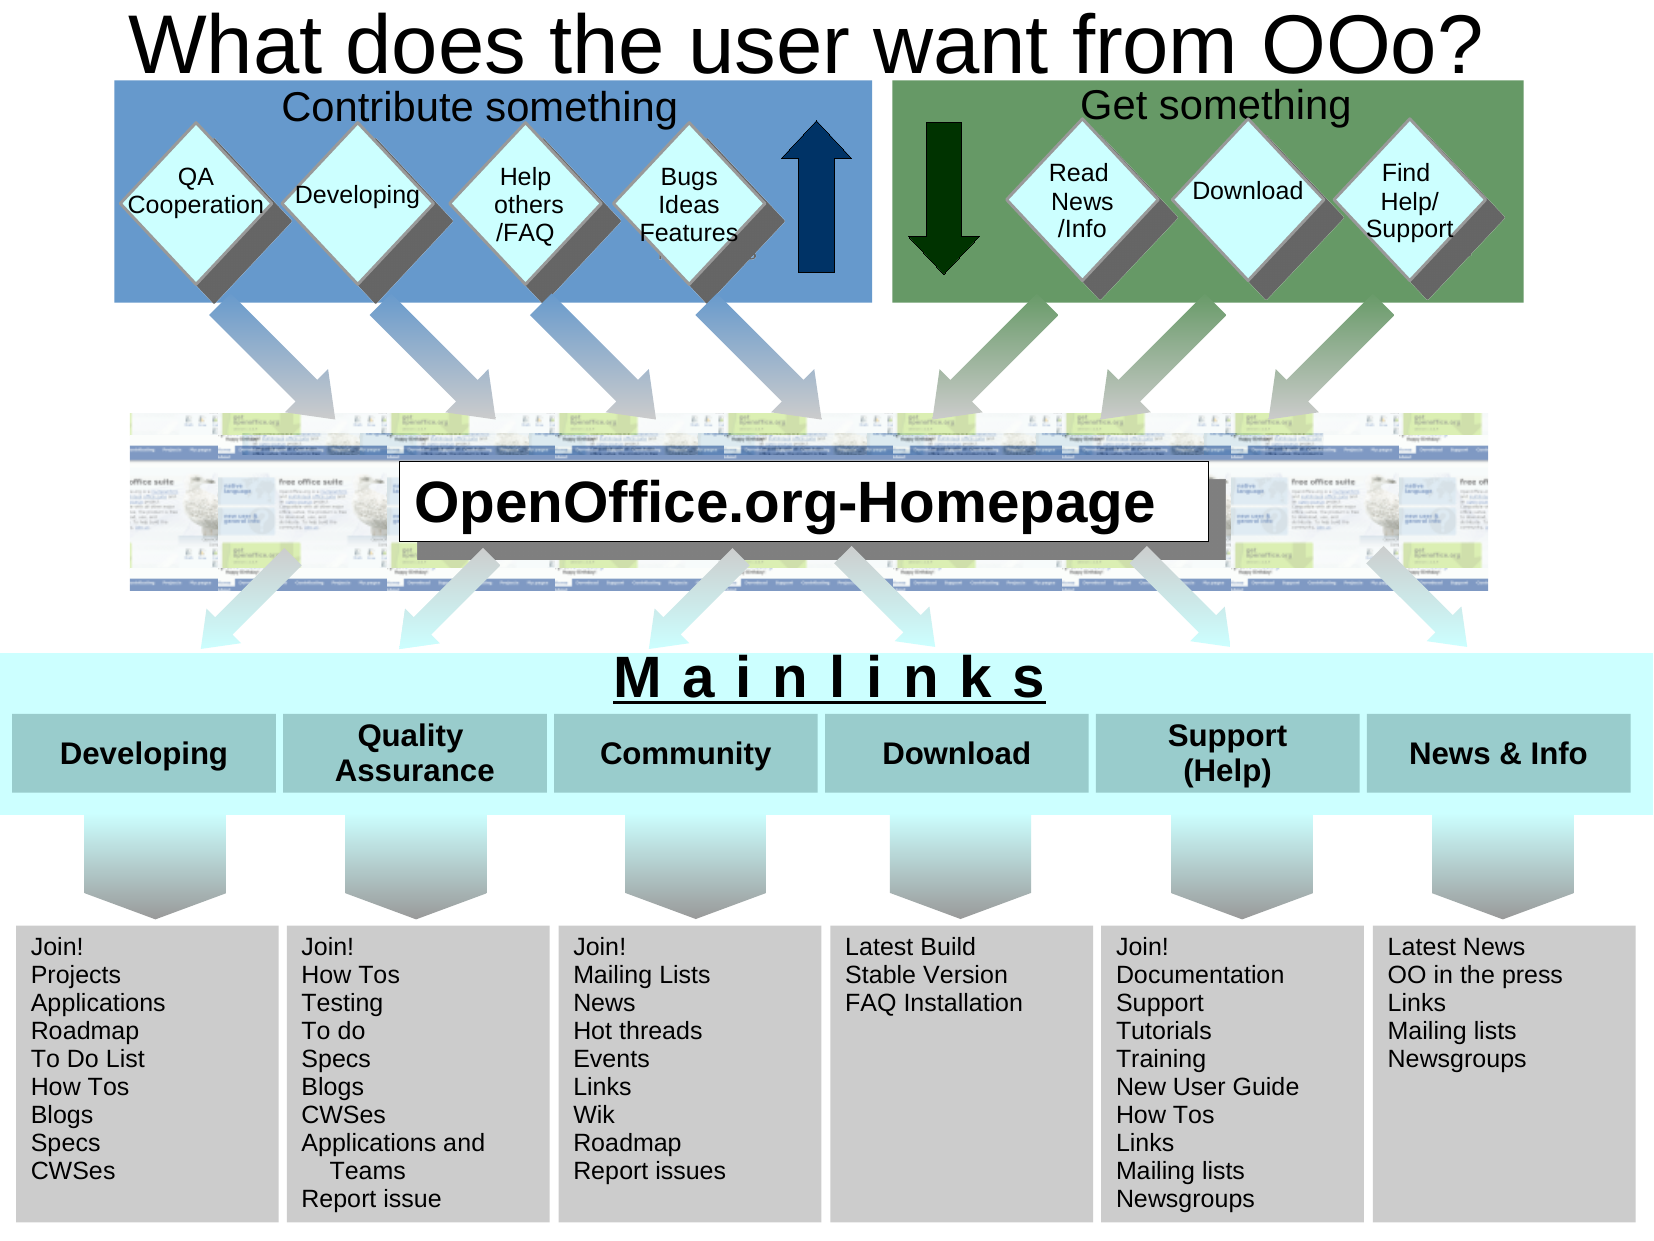

What does the user want from OOo?
Get something
Contribute something
Read
News
/Info
Download
Find
Help/
Support
QA
Cooperation
Developing
Help
 others
/FAQ
Bugs
Ideas
Features
OpenOffice.org-Homepage
Mainlinks
Developing
Quality
Assurance
Community
Download
Support
(Help)
News & Info
Join!
Mailing Lists
News
Hot threads
Events
Links
Wik
Roadmap
Report issues
Latest Build
Stable Version
FAQ Installation
Join!
Projects
Applications
Roadmap
To Do List
How Tos
Blogs
Specs
CWSes
Join!
How Tos
Testing
To do
Specs
Blogs
CWSes
Applications and
 Teams
Report issue
Join!
Documentation
Support
Tutorials
Training
New User Guide
How Tos
Links
Mailing lists
Newsgroups
Latest News
OO in the press
Links
Mailing lists
Newsgroups